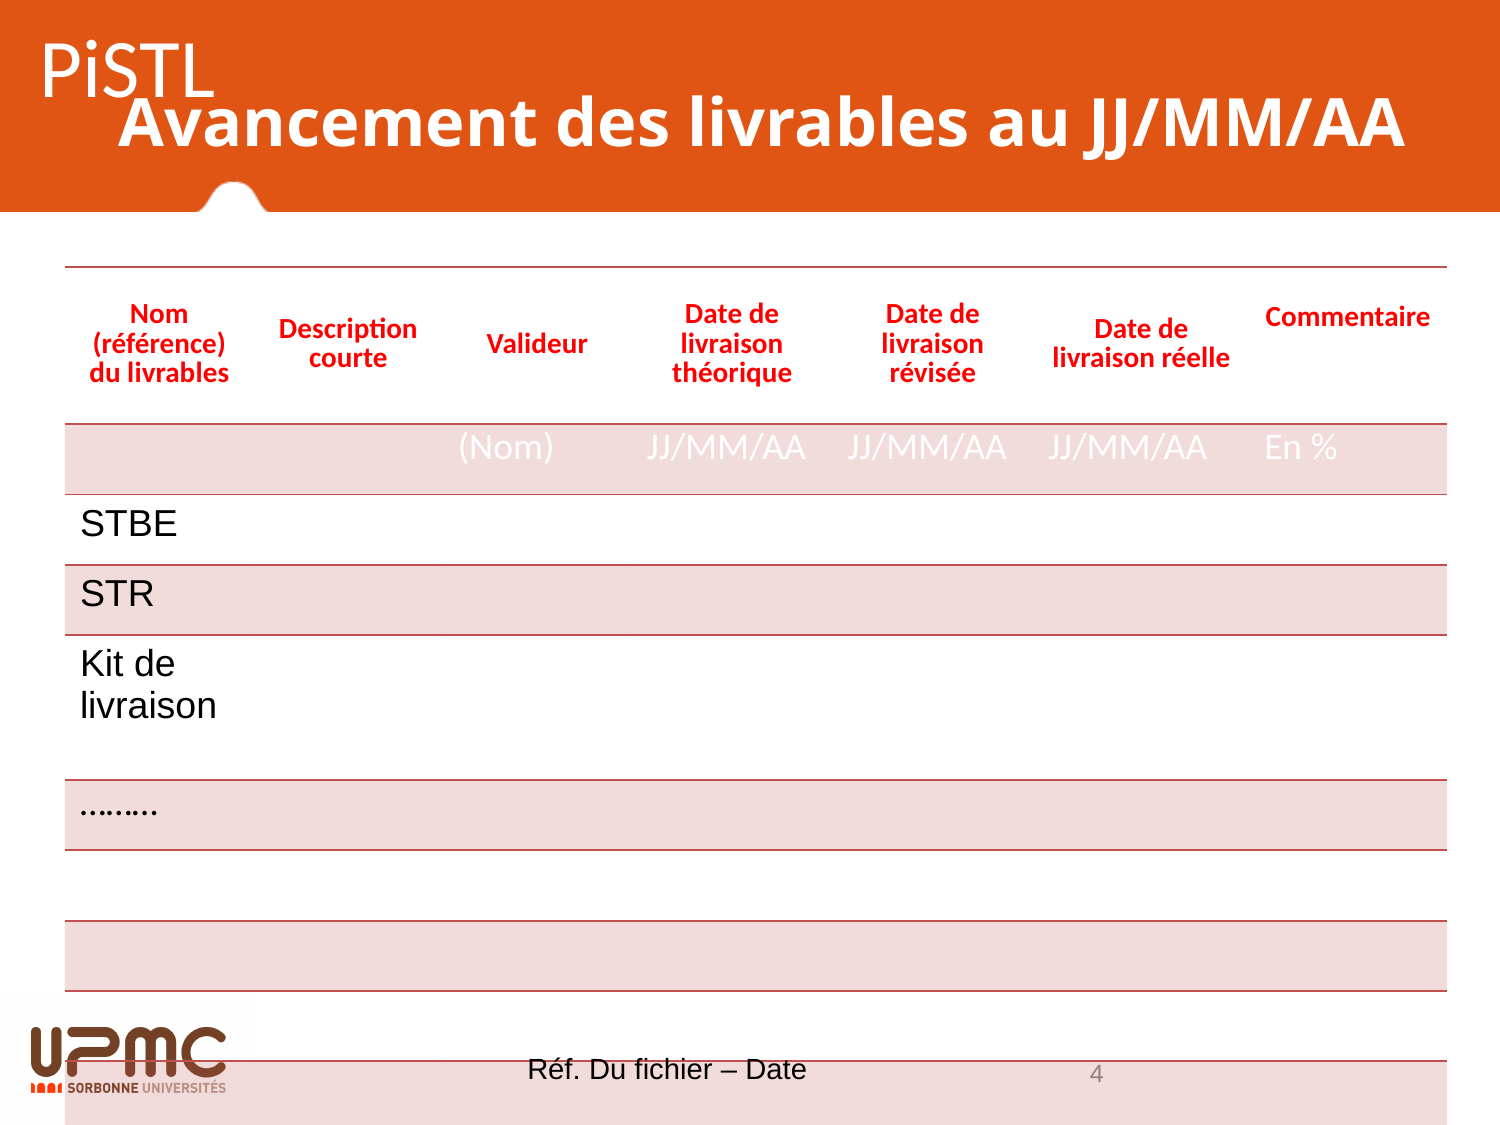

# Avancement des livrables au JJ/MM/AA
| Nom (référence) du livrables | Description courte | Valideur | Date de livraison théorique | Date de livraison révisée | Date de livraison réelle | Commentaire |
| --- | --- | --- | --- | --- | --- | --- |
| | | (Nom) | JJ/MM/AA | JJ/MM/AA | JJ/MM/AA | En % |
| STBE | | | | | | |
| STR | | | | | | |
| Kit de livraison | | | | | | |
| ……… | | | | | | |
| | | | | | | |
| | | | | | | |
| | | | | | | |
| | | | | | | |
| | | | | | En % |
| --- | --- | --- | --- | --- | --- |
| | | | | | |
| | | | | | |
| | | | | | |
| | | | | | |
Réf. Du fichier – Date